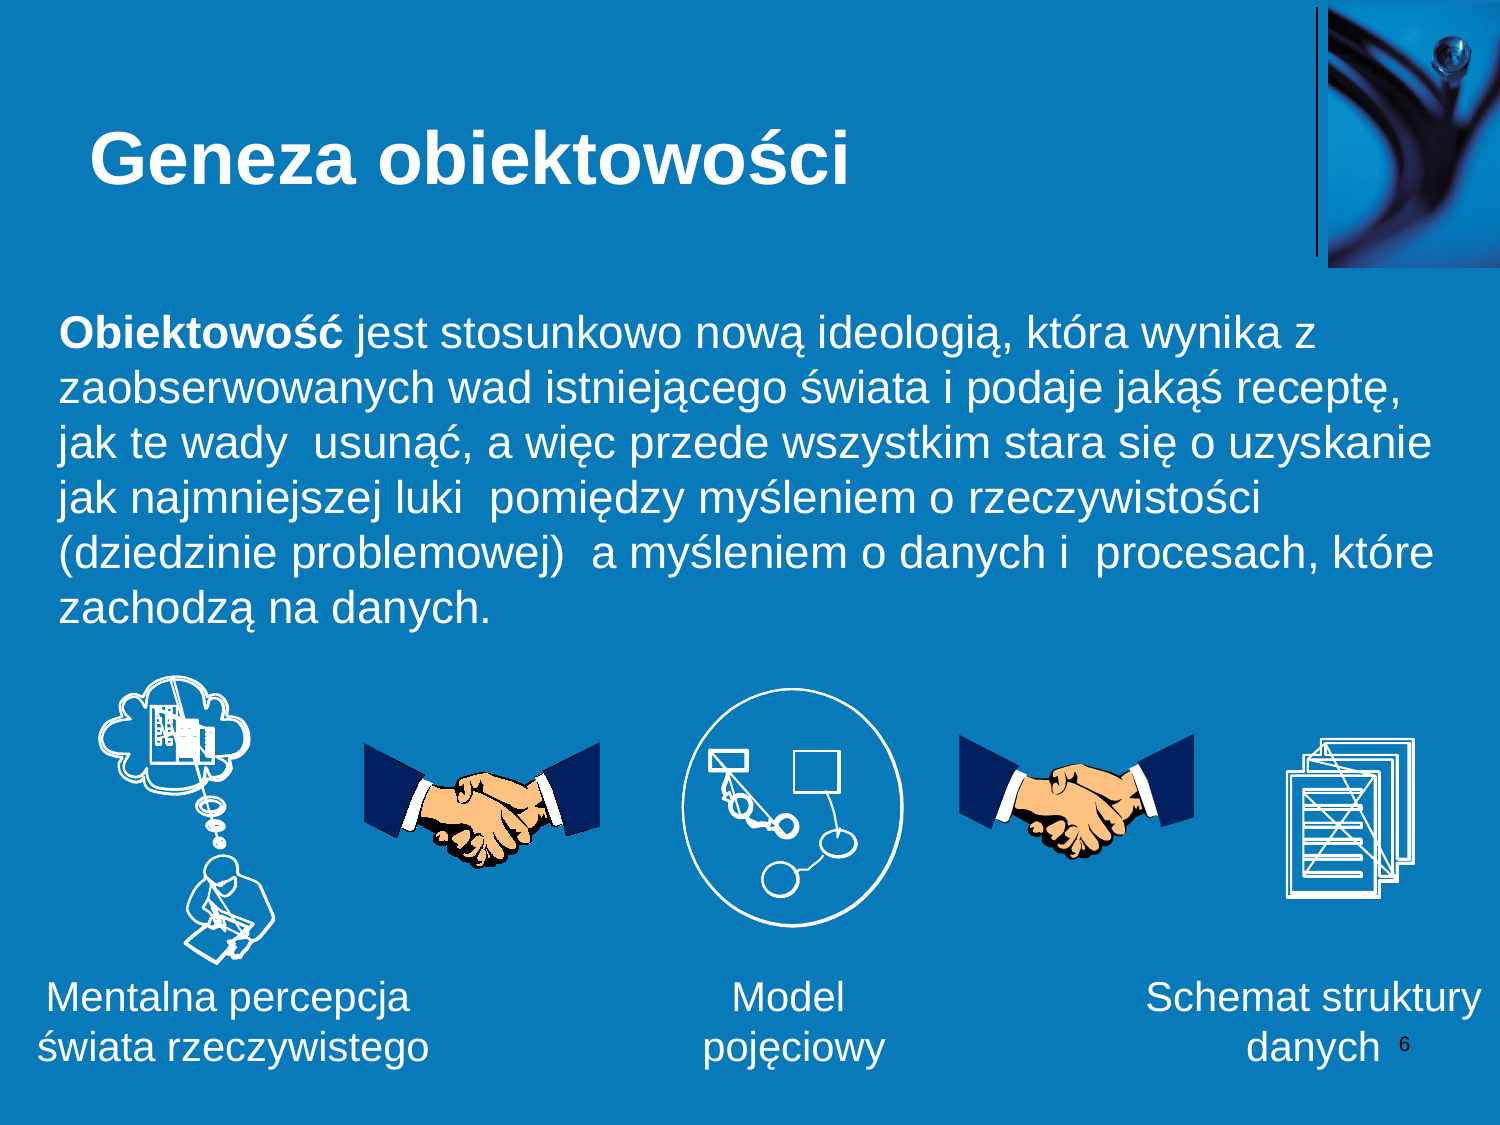

# Geneza obiektowości
Obiektowość jest stosunkowo nową ideologią, która wynika z zaobserwowanych wad istniejącego świata i podaje jakąś receptę, jak te wady usunąć, a więc przede wszystkim stara się o uzyskanie jak najmniejszej luki pomiędzy myśleniem o rzeczywistości (dziedzinie problemowej) a myśleniem o danych i procesach, które zachodzą na danych.
Mentalna percepcja
świata rzeczywistego
Model
pojęciowy
Schemat struktury
danych
6